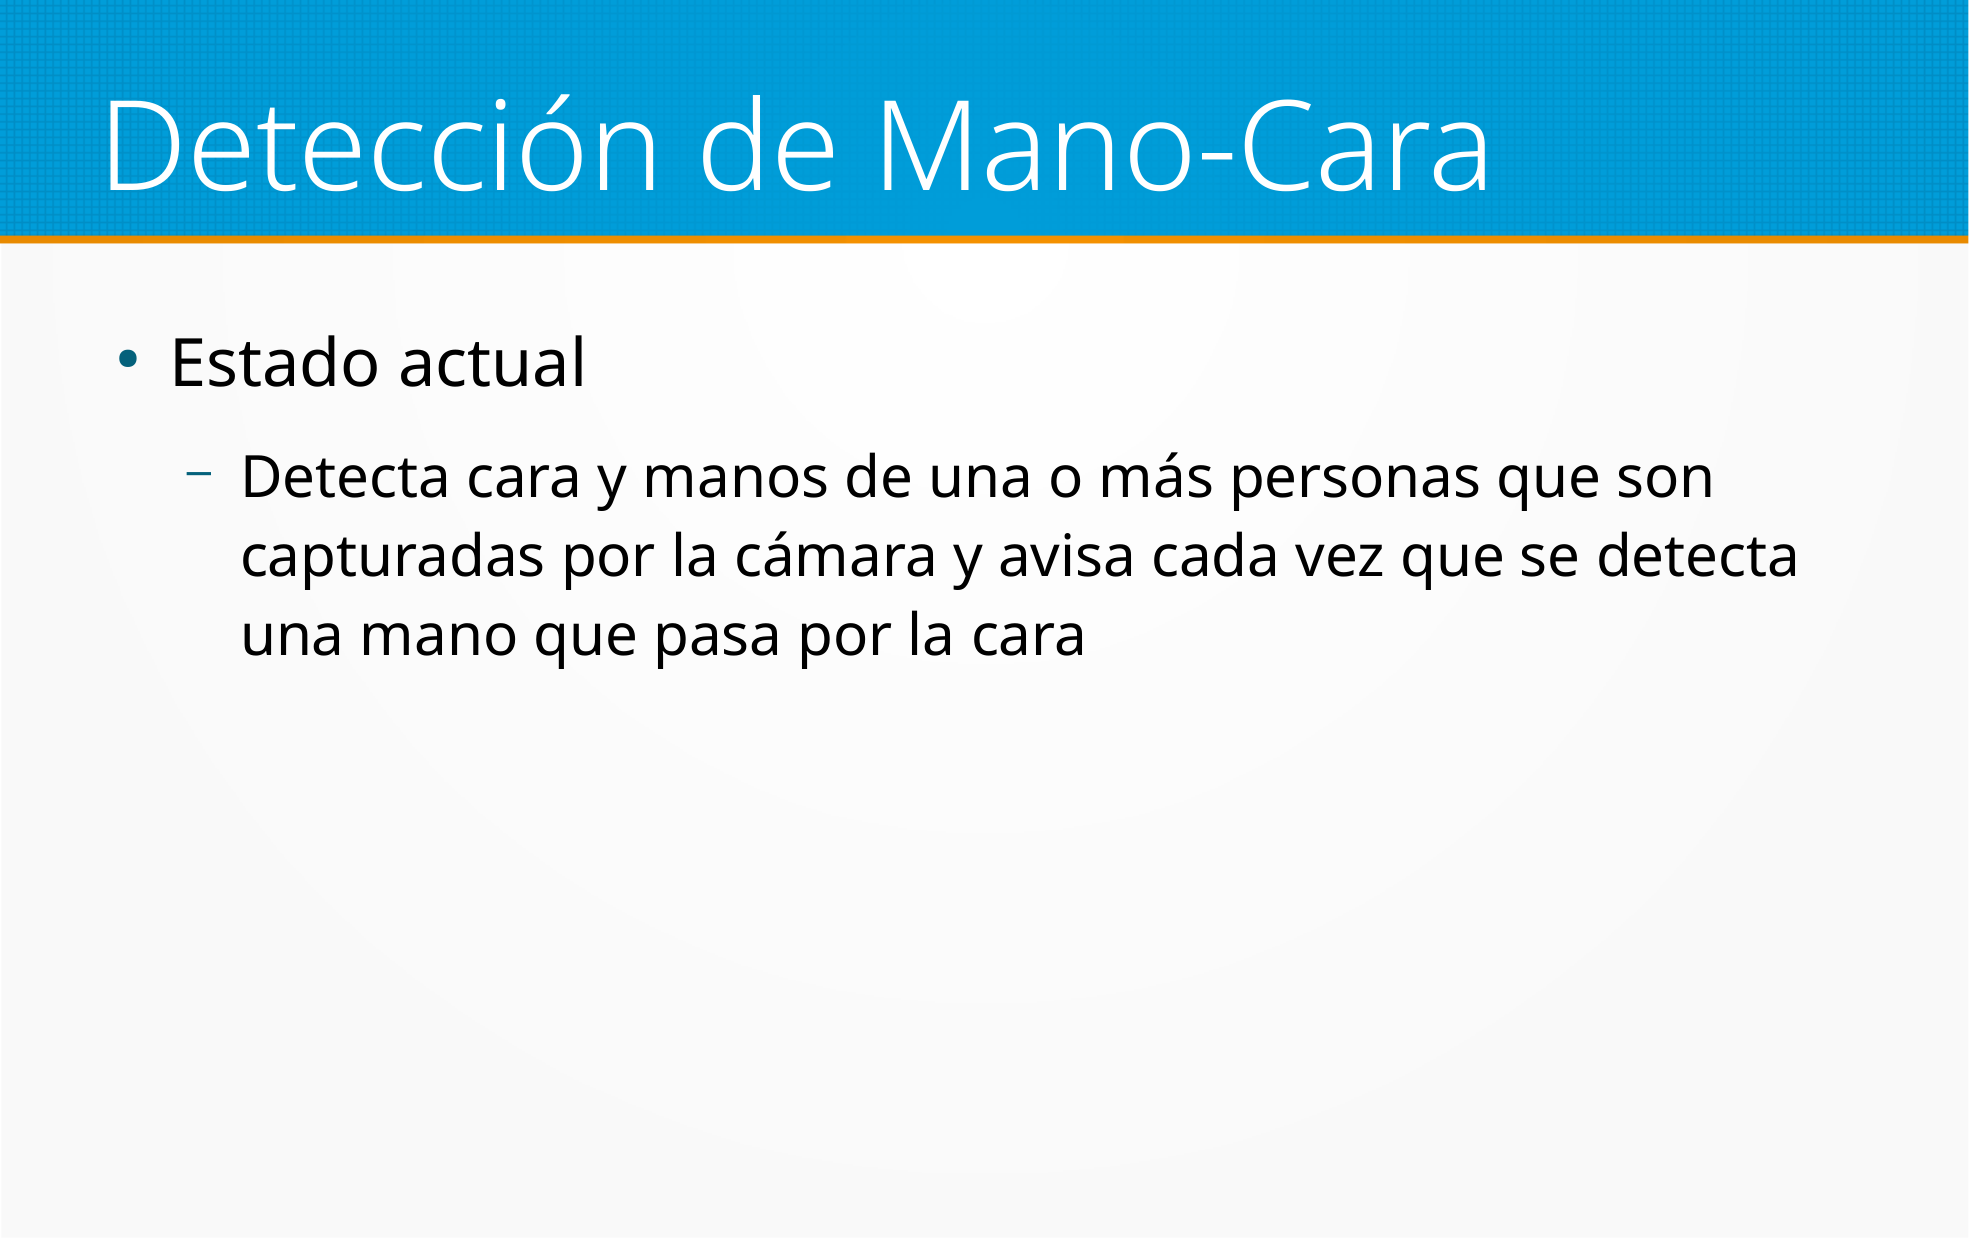

Detección de Mano-Cara
# Estado actual
Detecta cara y manos de una o más personas que son capturadas por la cámara y avisa cada vez que se detecta una mano que pasa por la cara